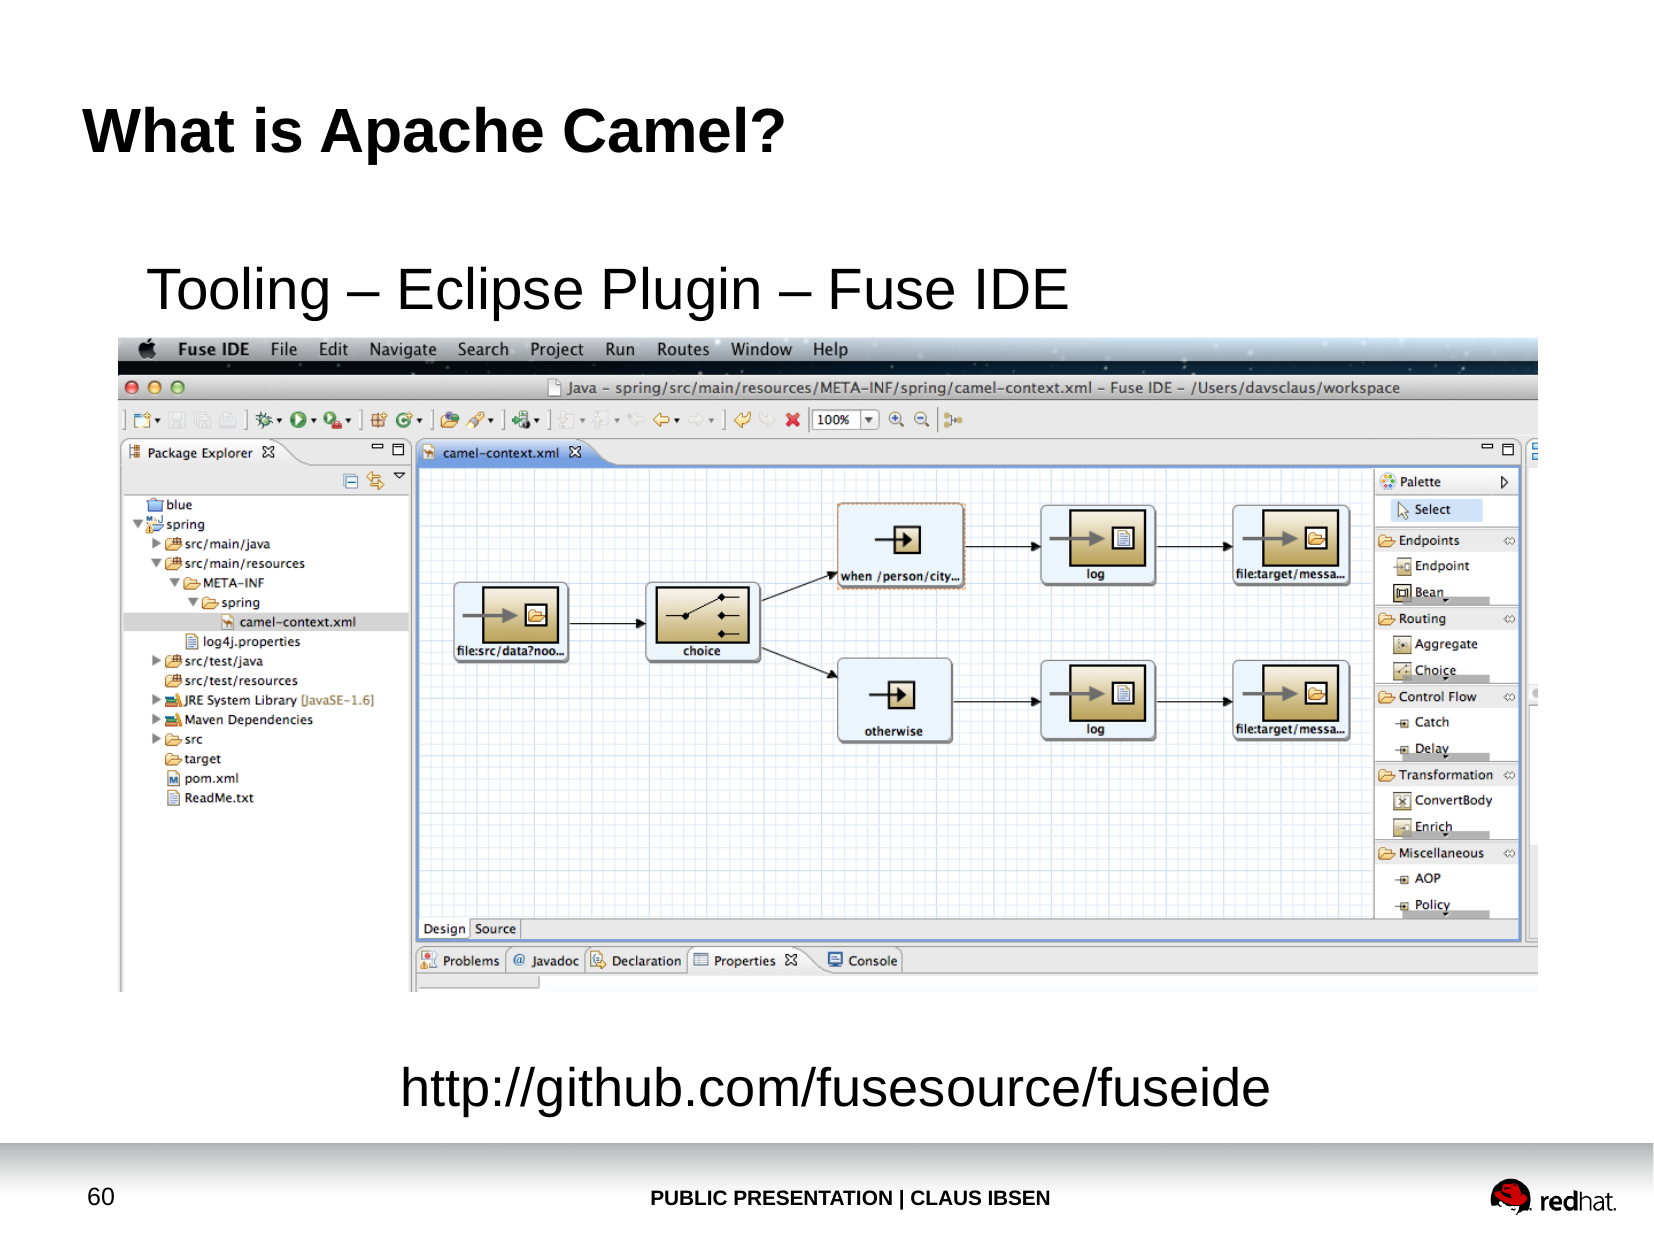

# What is Apache Camel?
Tooling – Eclipse Plugin – Fuse IDE
http://github.com/fusesource/fuseide